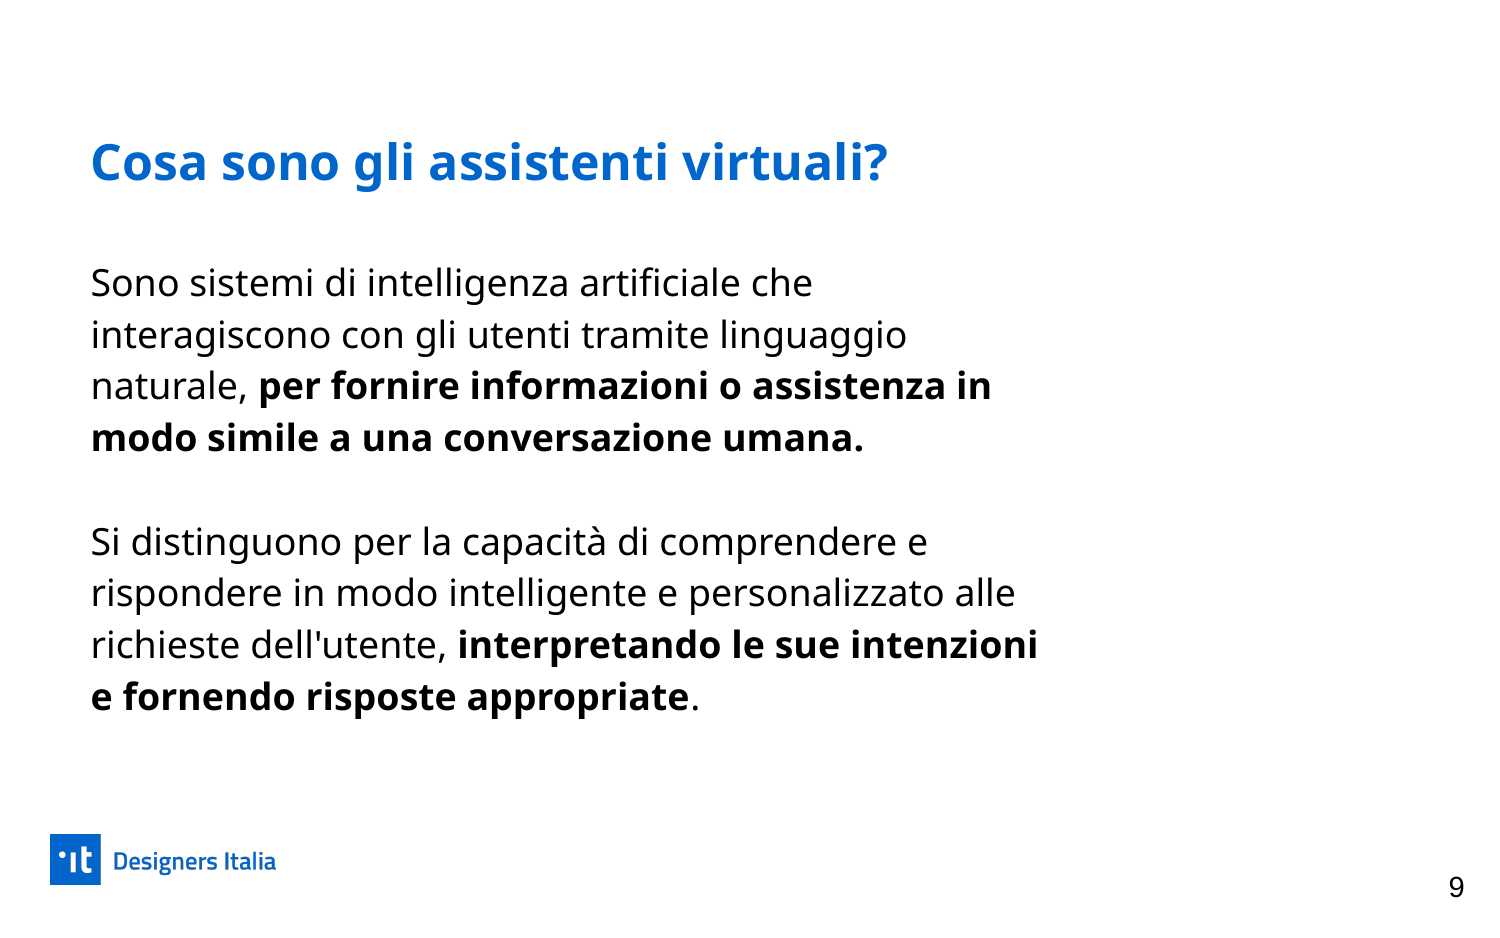

Cosa sono gli assistenti virtuali?
Sono sistemi di intelligenza artificiale che interagiscono con gli utenti tramite linguaggio naturale, per fornire informazioni o assistenza in modo simile a una conversazione umana.
Si distinguono per la capacità di comprendere e rispondere in modo intelligente e personalizzato alle richieste dell'utente, interpretando le sue intenzioni e fornendo risposte appropriate.